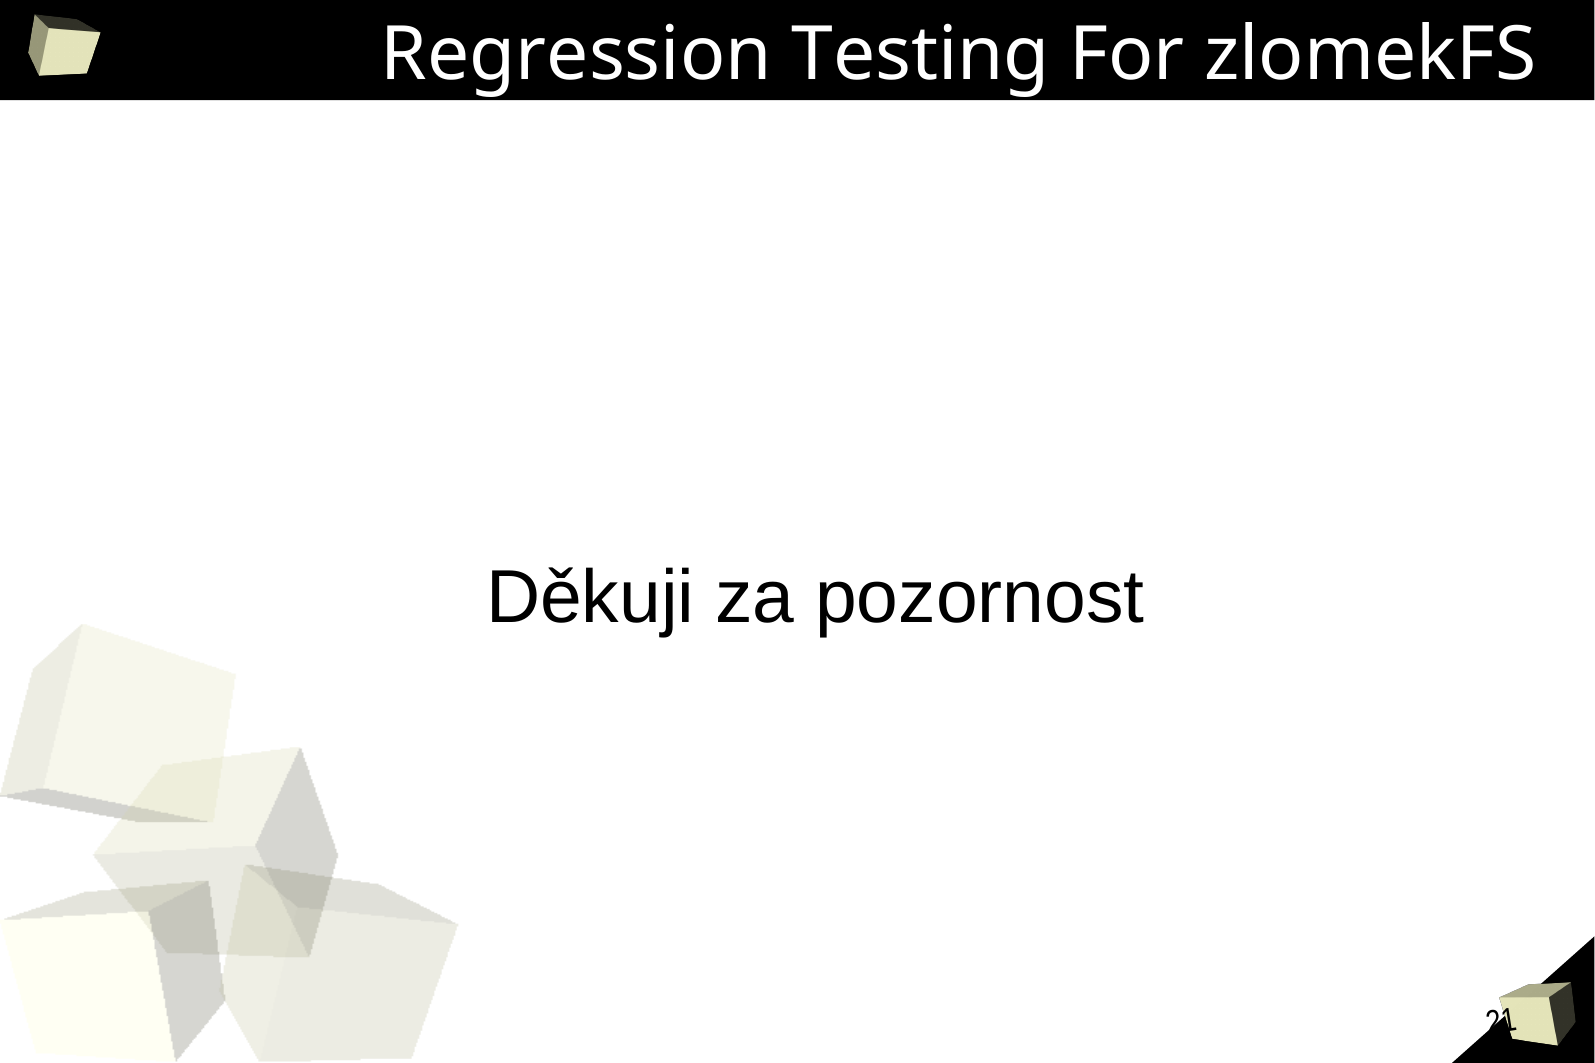

# Regression Testing For zlomekFS
Děkuji za pozornost